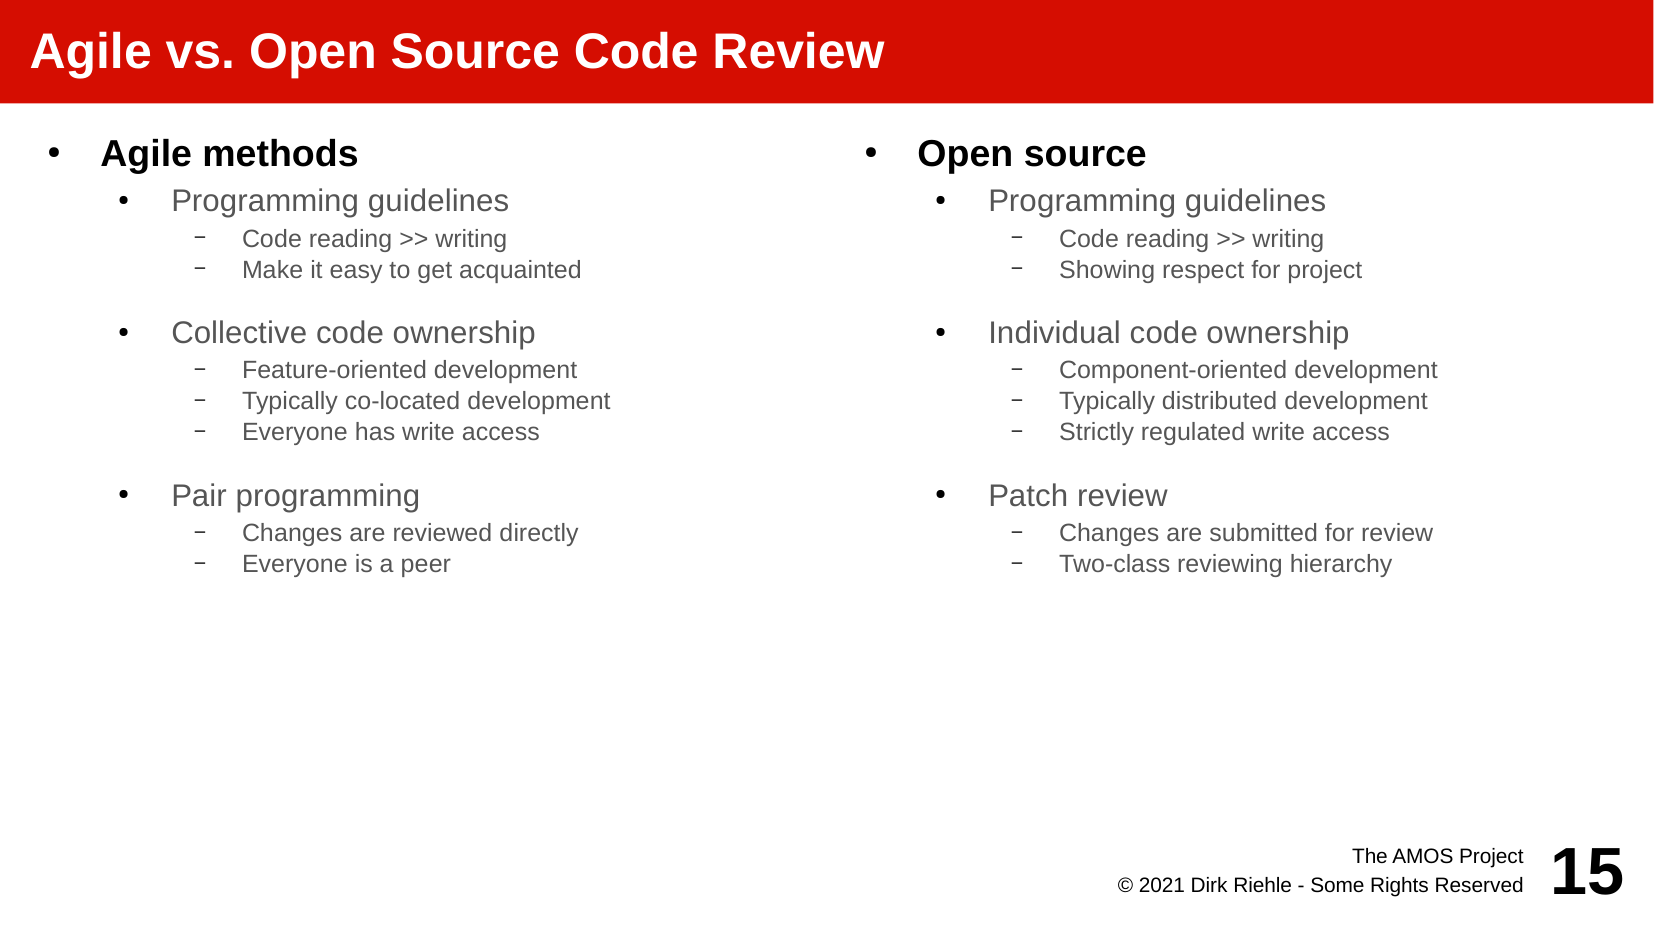

# Agile vs. Open Source Code Review
Agile methods
Programming guidelines
Code reading >> writing
Make it easy to get acquainted
Collective code ownership
Feature-oriented development
Typically co-located development
Everyone has write access
Pair programming
Changes are reviewed directly
Everyone is a peer
Open source
Programming guidelines
Code reading >> writing
Showing respect for project
Individual code ownership
Component-oriented development
Typically distributed development
Strictly regulated write access
Patch review
Changes are submitted for review
Two-class reviewing hierarchy
The AMOS Project
15
© 2021 Dirk Riehle - Some Rights Reserved